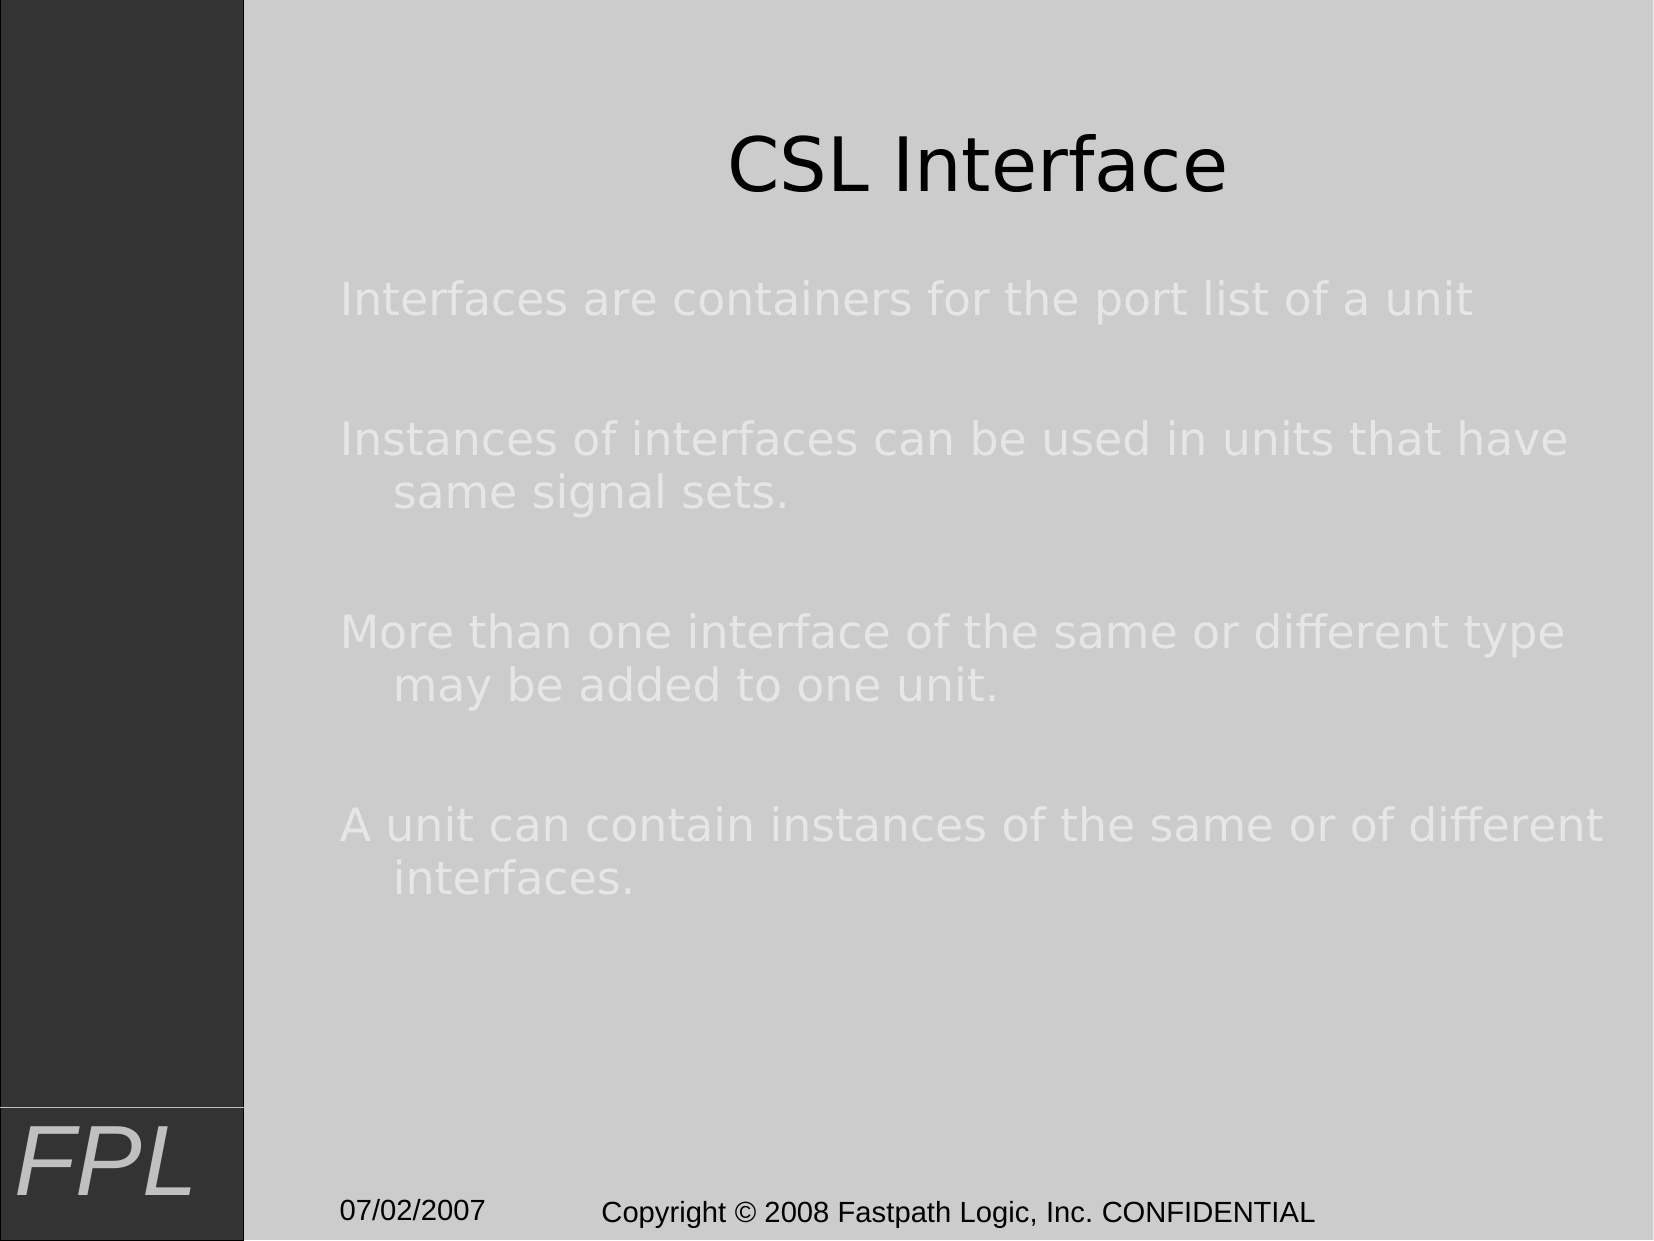

# CSL Interface
Interfaces are containers for the port list of a unit
Instances of interfaces can be used in units that have same signal sets.
More than one interface of the same or different type may be added to one unit.
A unit can contain instances of the same or of different interfaces.
07/02/2007
© 2007 FASTPATH LOGIC INC.